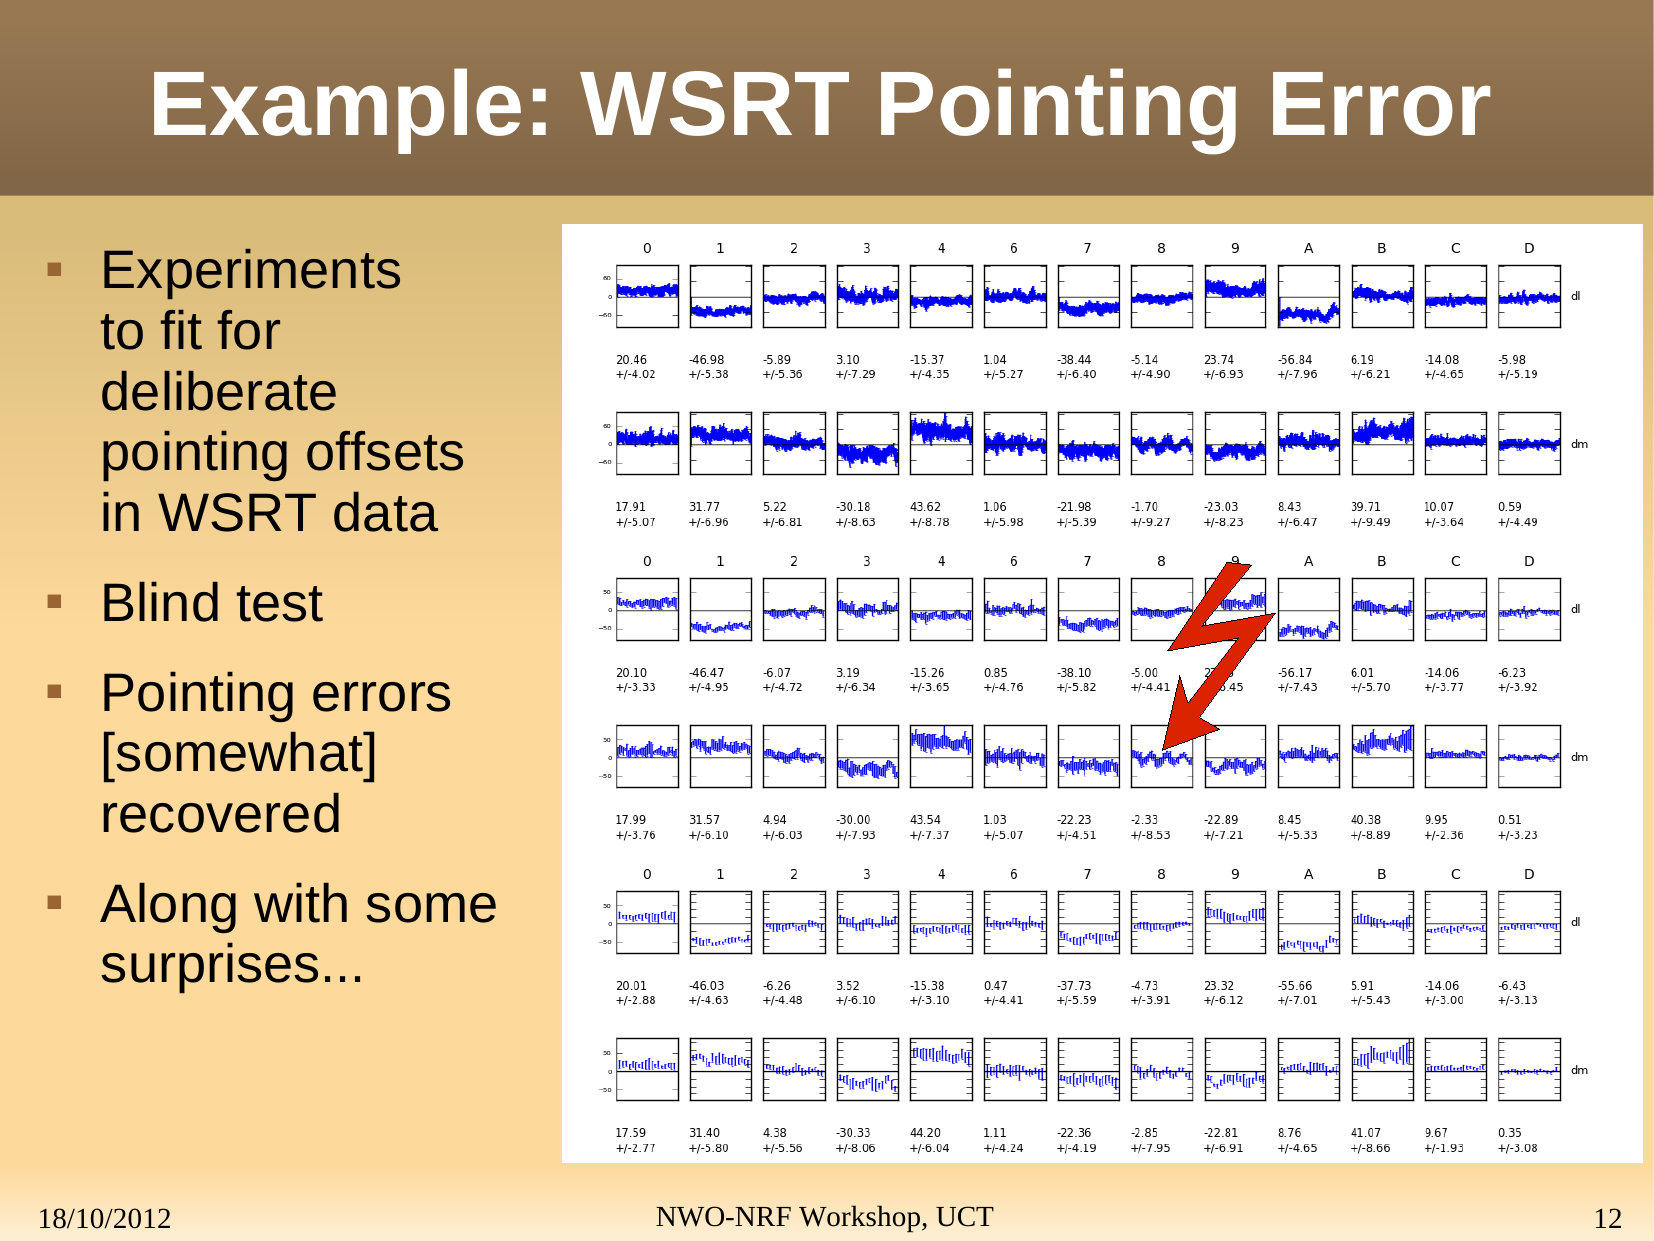

# Example: WSRT Pointing Error
Experiments
to fit for
deliberate
pointing offsets
in WSRT data
Blind test
Pointing errors
[somewhat]
recovered
Along with some
surprises...
NWO-NRF Workshop, UCT
18/10/2012
12